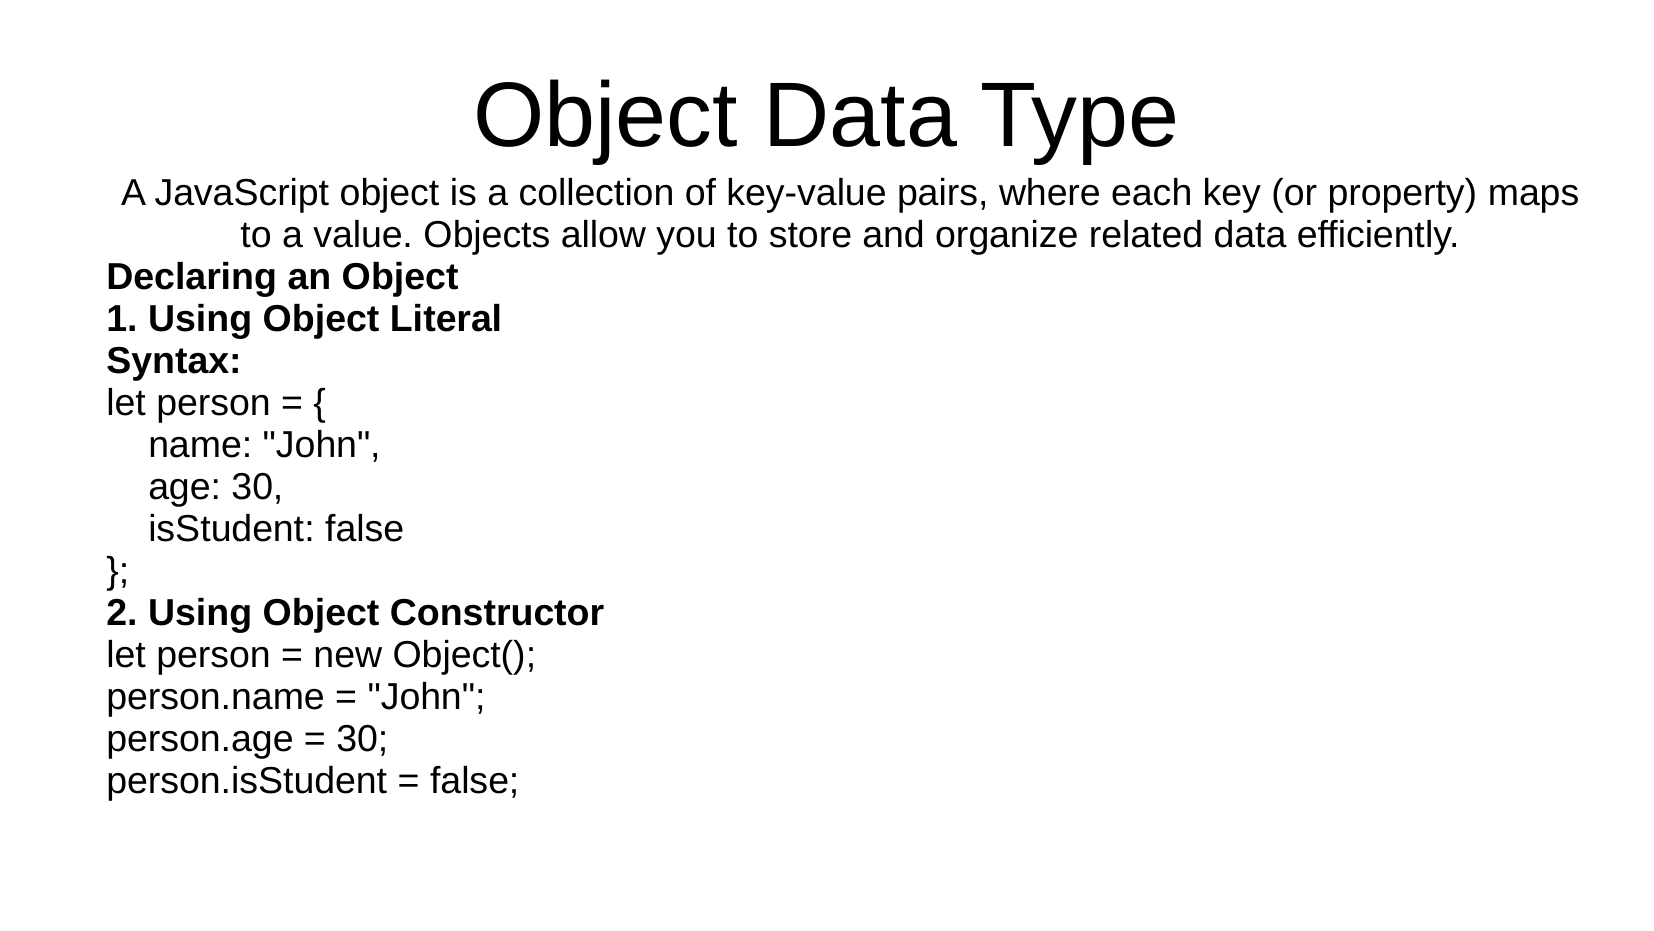

# Object Data Type
A JavaScript object is a collection of key-value pairs, where each key (or property) maps to a value. Objects allow you to store and organize related data efficiently.
Declaring an Object
1. Using Object Literal
Syntax:
let person = {
 name: "John",
 age: 30,
 isStudent: false
};
2. Using Object Constructor
let person = new Object();
person.name = "John";
person.age = 30;
person.isStudent = false;